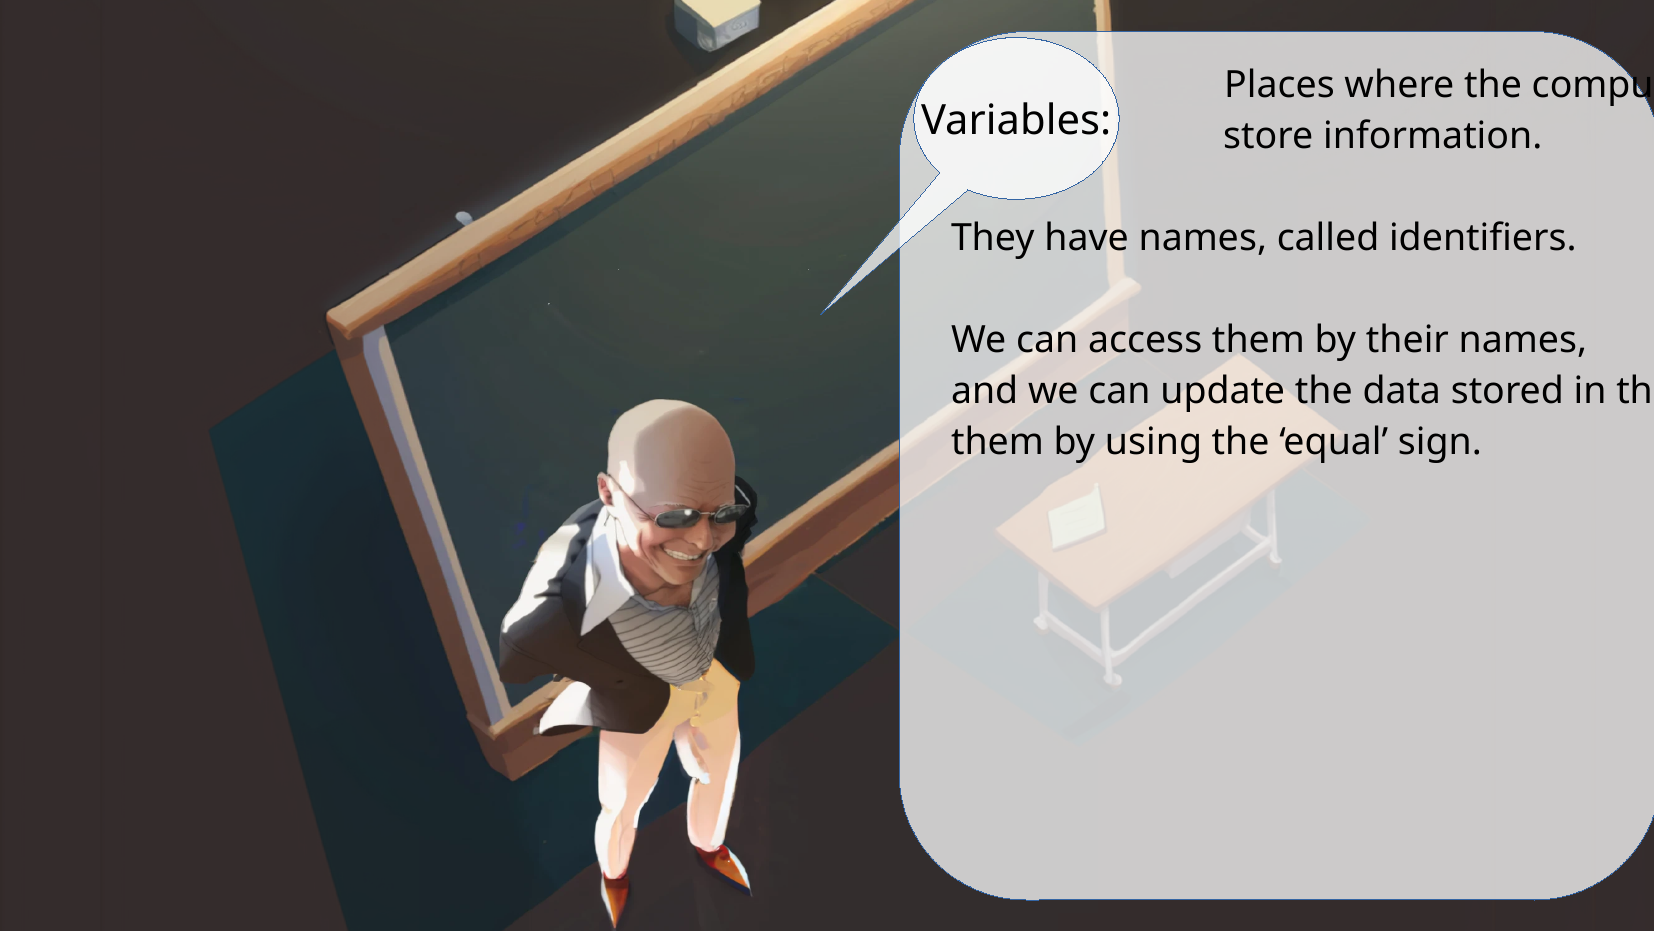

Places where the computer
 store information.
They have names, called identifiers.
We can access them by their names,
and we can update the data stored in them
them by using the ‘equal’ sign.
Variables: